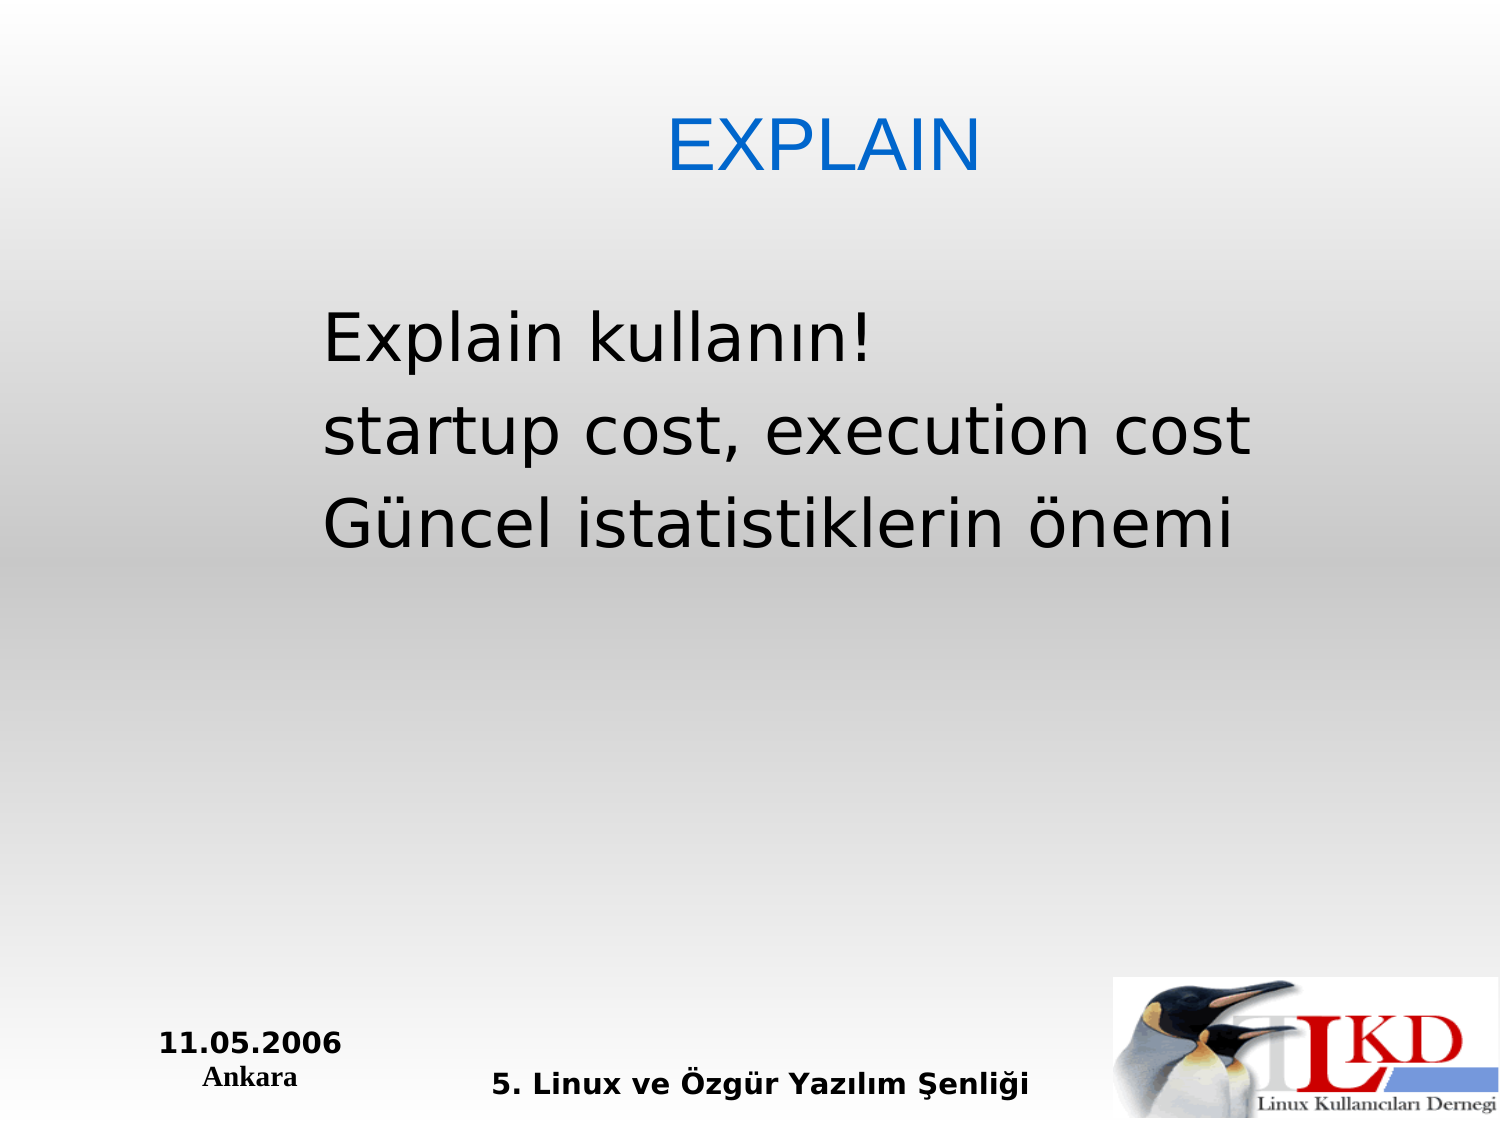

# EXPLAIN
Explain kullanın!
startup cost, execution cost
Güncel istatistiklerin önemi